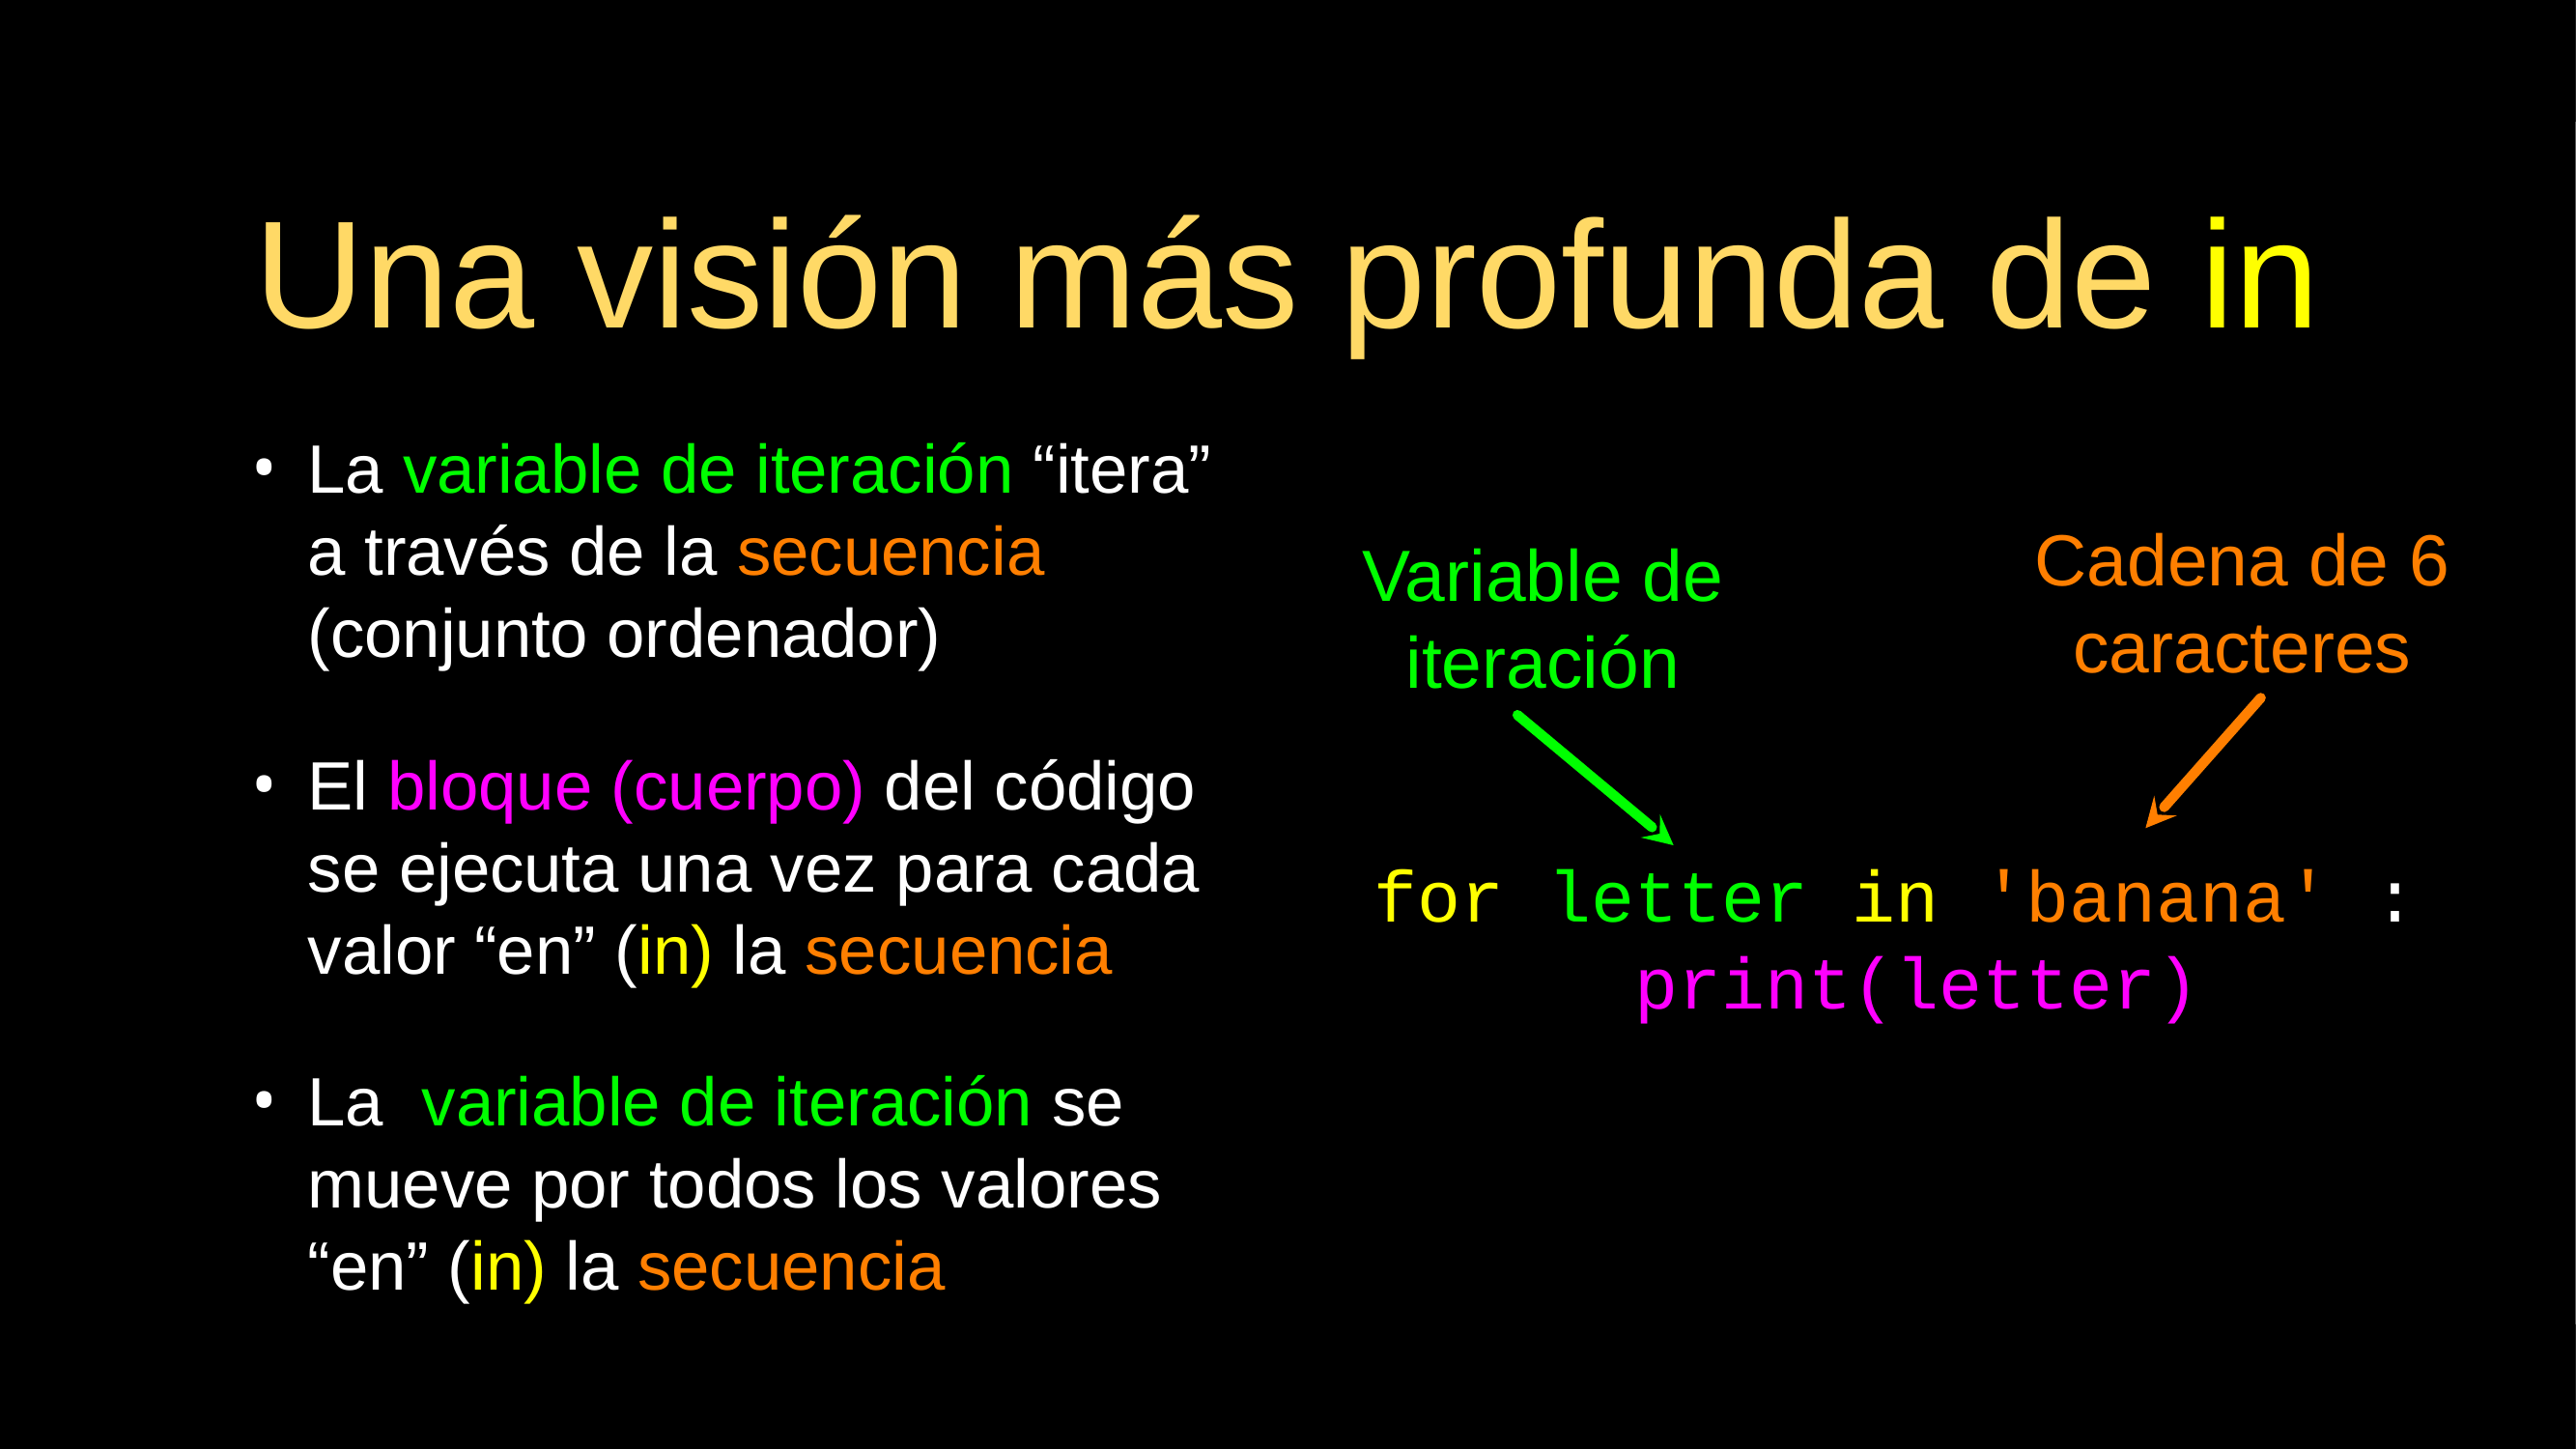

# Una visión más profunda de in
La variable de iteración “itera” a través de la secuencia (conjunto ordenador)
El bloque (cuerpo) del código se ejecuta una vez para cada valor “en” (in) la secuencia
La variable de iteración se mueve por todos los valores “en” (in) la secuencia
Variable de iteración
Cadena de 6 caracteres
for letter in 'banana' :
 print(letter)